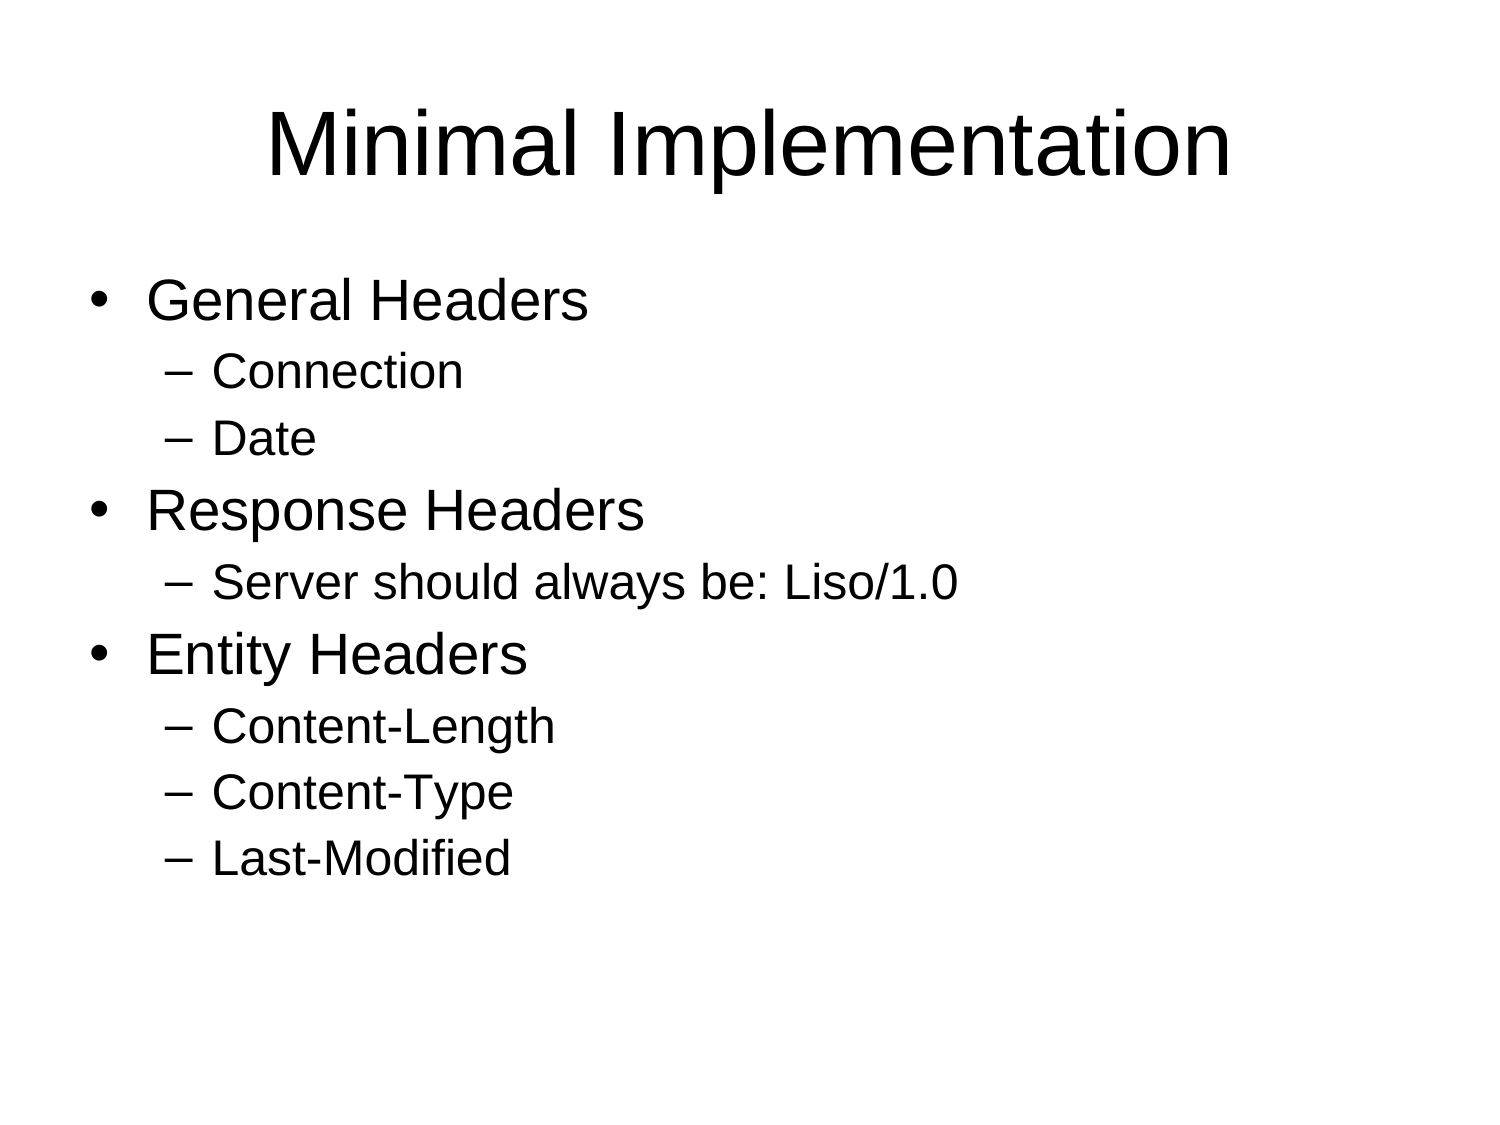

# Minimal Implementation
General Headers
Connection
Date
Response Headers
Server should always be: Liso/1.0
Entity Headers
Content-Length
Content-Type
Last-Modified